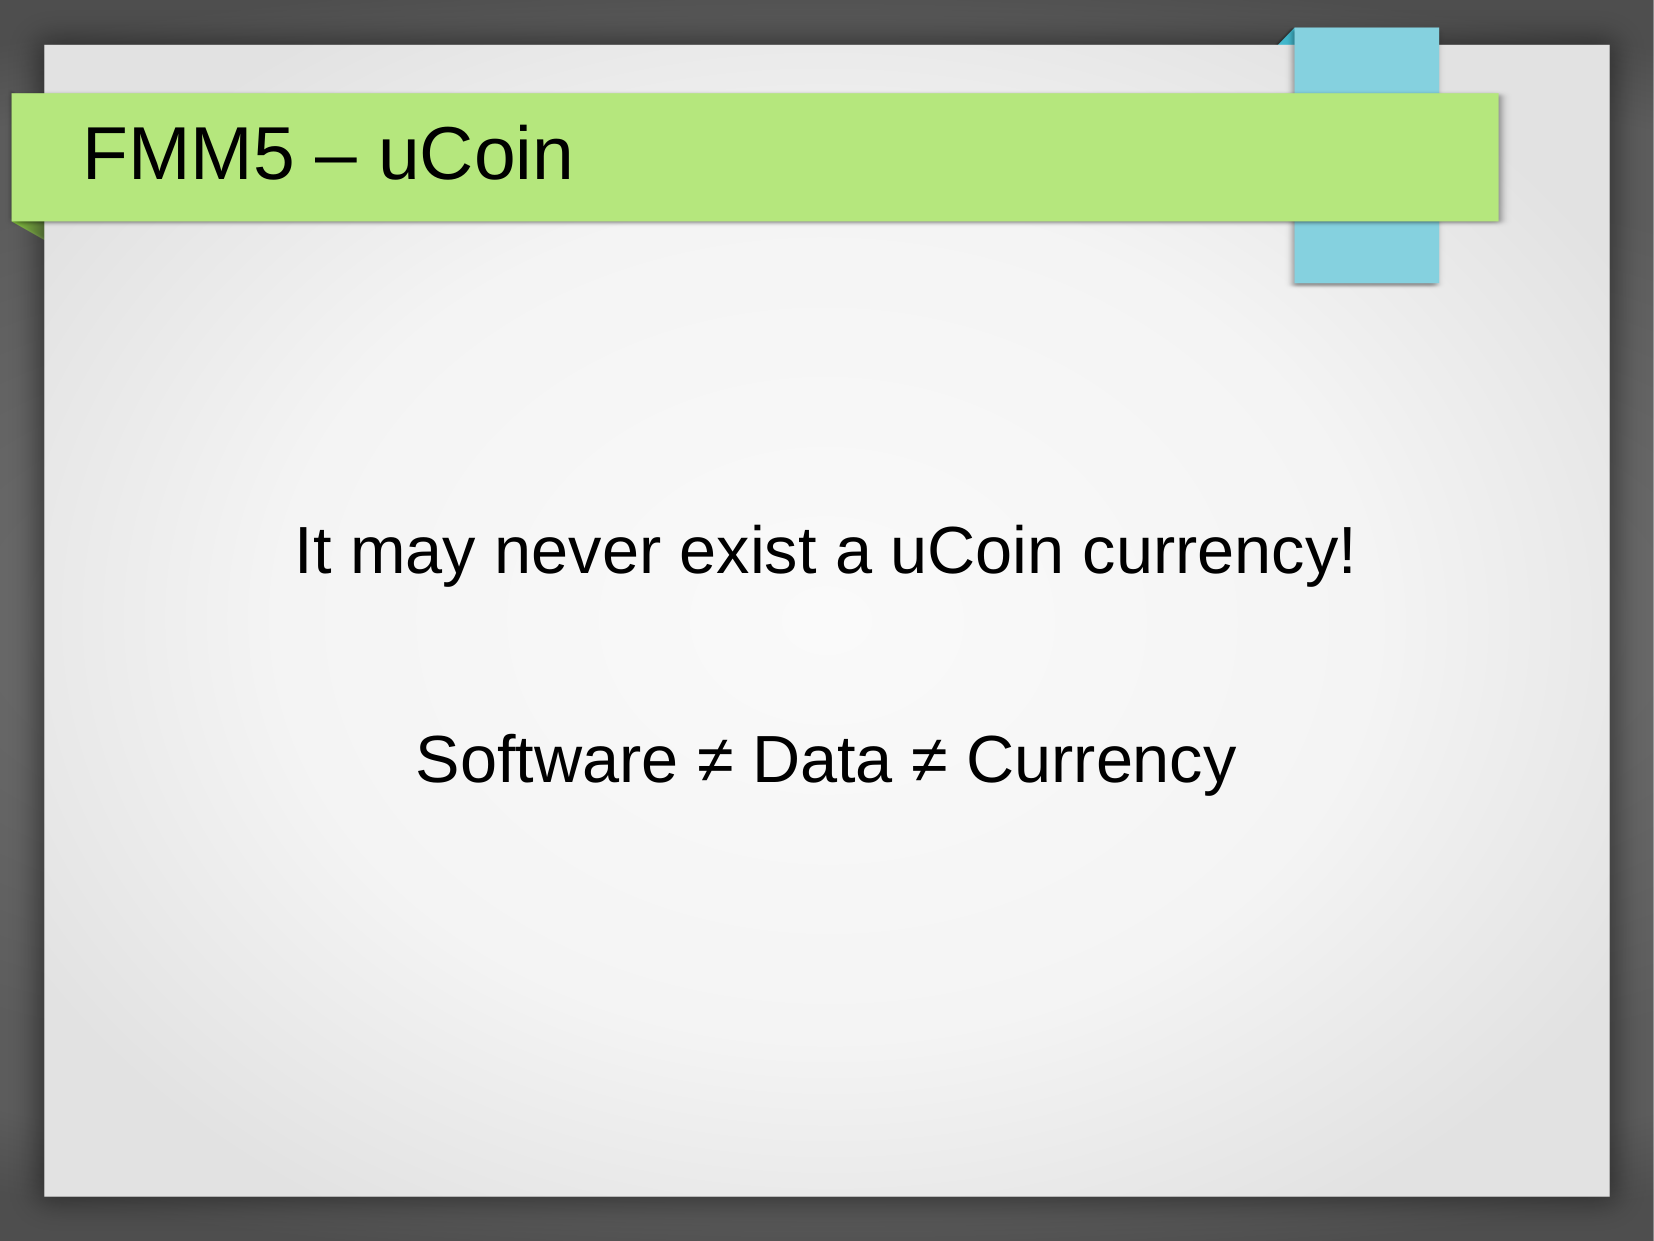

# FMM5 – uCoin
It may never exist a uCoin currency!
Software ≠ Data ≠ Currency